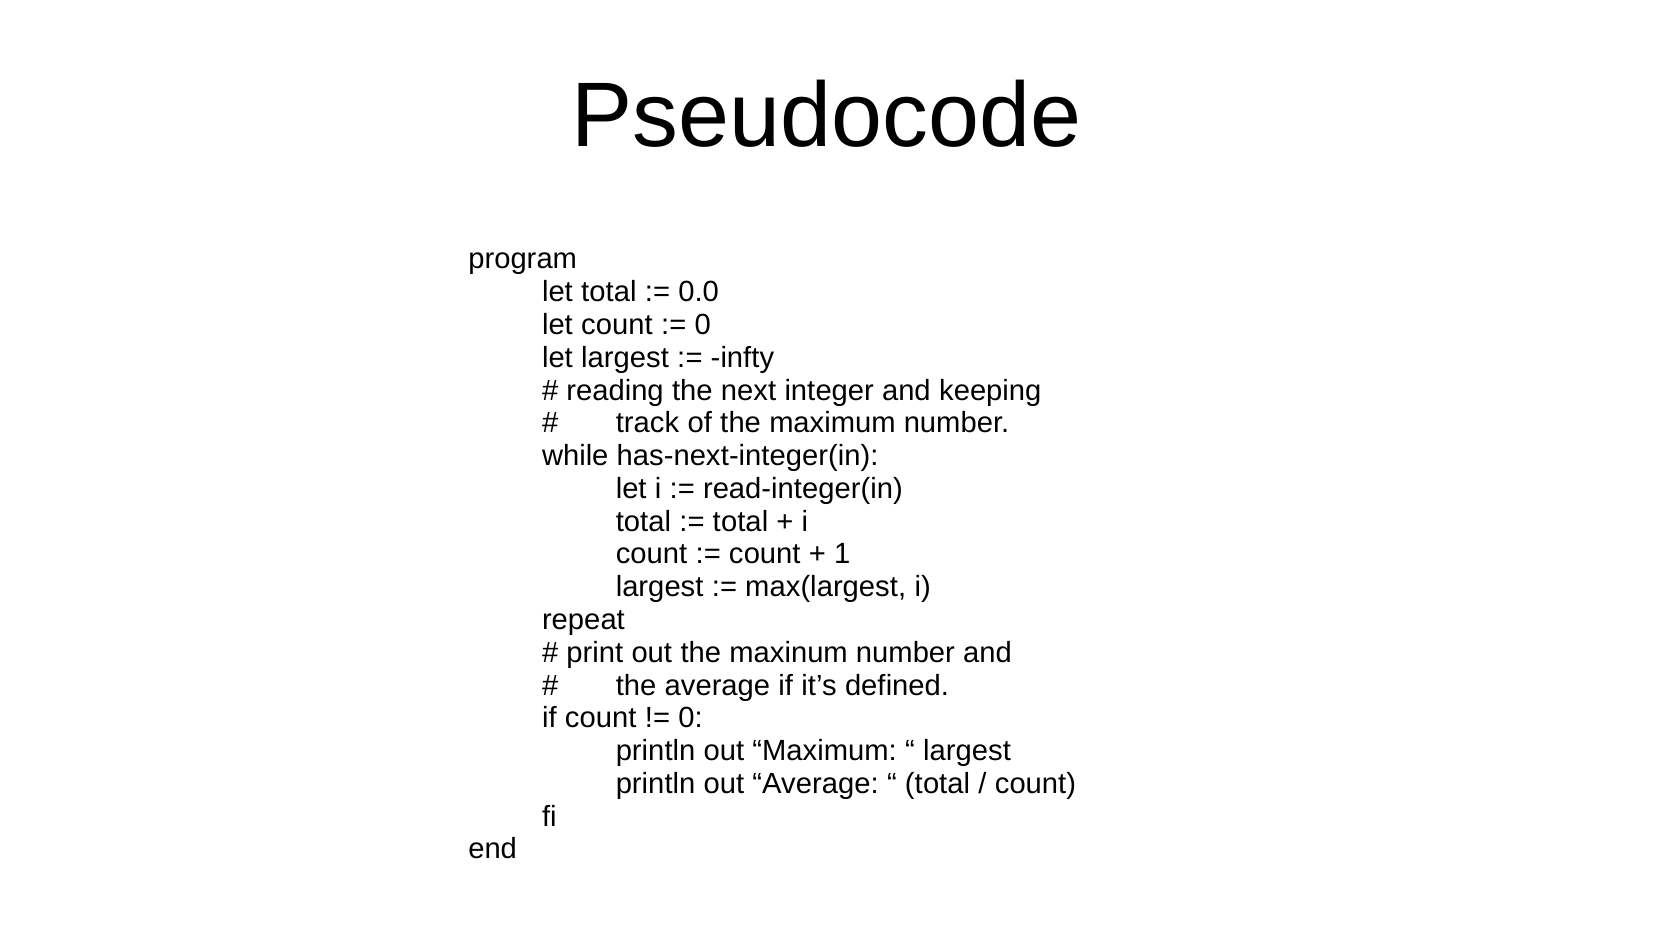

# Pseudocode
program
	let total := 0.0
	let count := 0
	let largest := -infty
	# reading the next integer and keeping
	#	track of the maximum number.
	while has-next-integer(in):
		let i := read-integer(in)
		total := total + i
		count := count + 1
		largest := max(largest, i)
	repeat
	# print out the maxinum number and
	#	the average if it’s defined.
	if count != 0:
		println out “Maximum: “ largest
		println out “Average: “ (total / count)
	fi
end